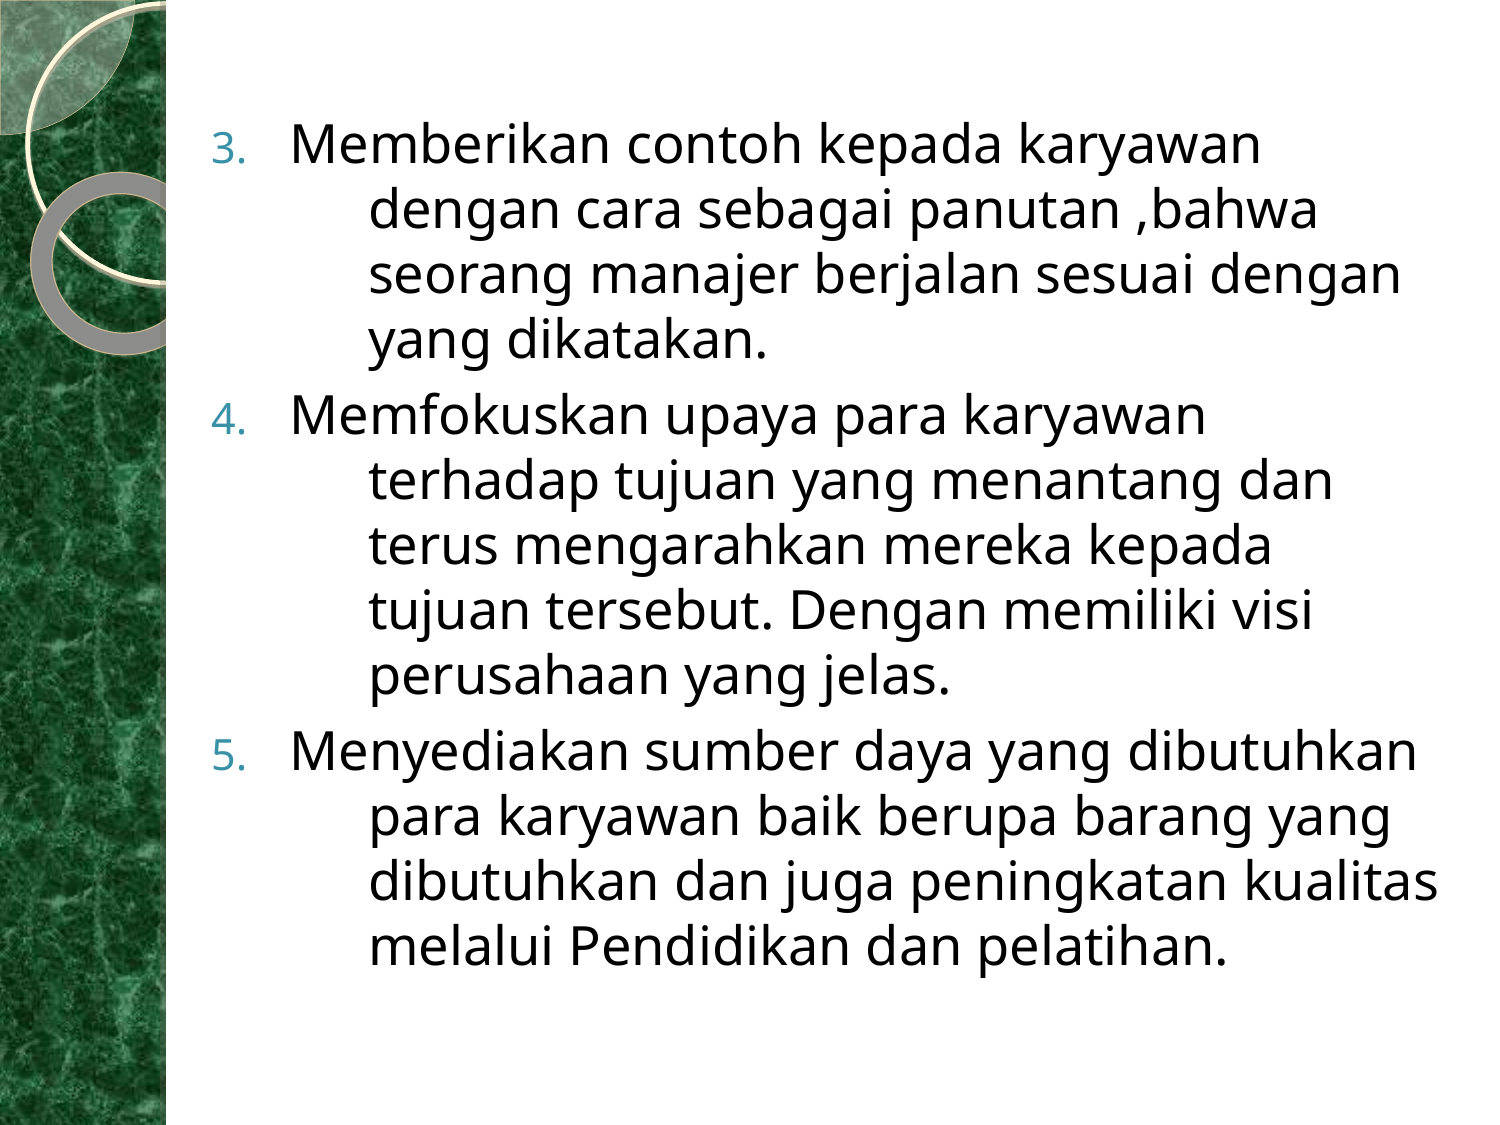

# Memberikan contoh kepada karyawan dengan cara sebagai panutan ,bahwa seorang manajer berjalan sesuai dengan yang dikatakan.
Memfokuskan upaya para karyawan terhadap tujuan yang menantang dan terus mengarahkan mereka kepada tujuan tersebut. Dengan memiliki visi perusahaan yang jelas.
Menyediakan sumber daya yang dibutuhkan para karyawan baik berupa barang yang dibutuhkan dan juga peningkatan kualitas melalui Pendidikan dan pelatihan.